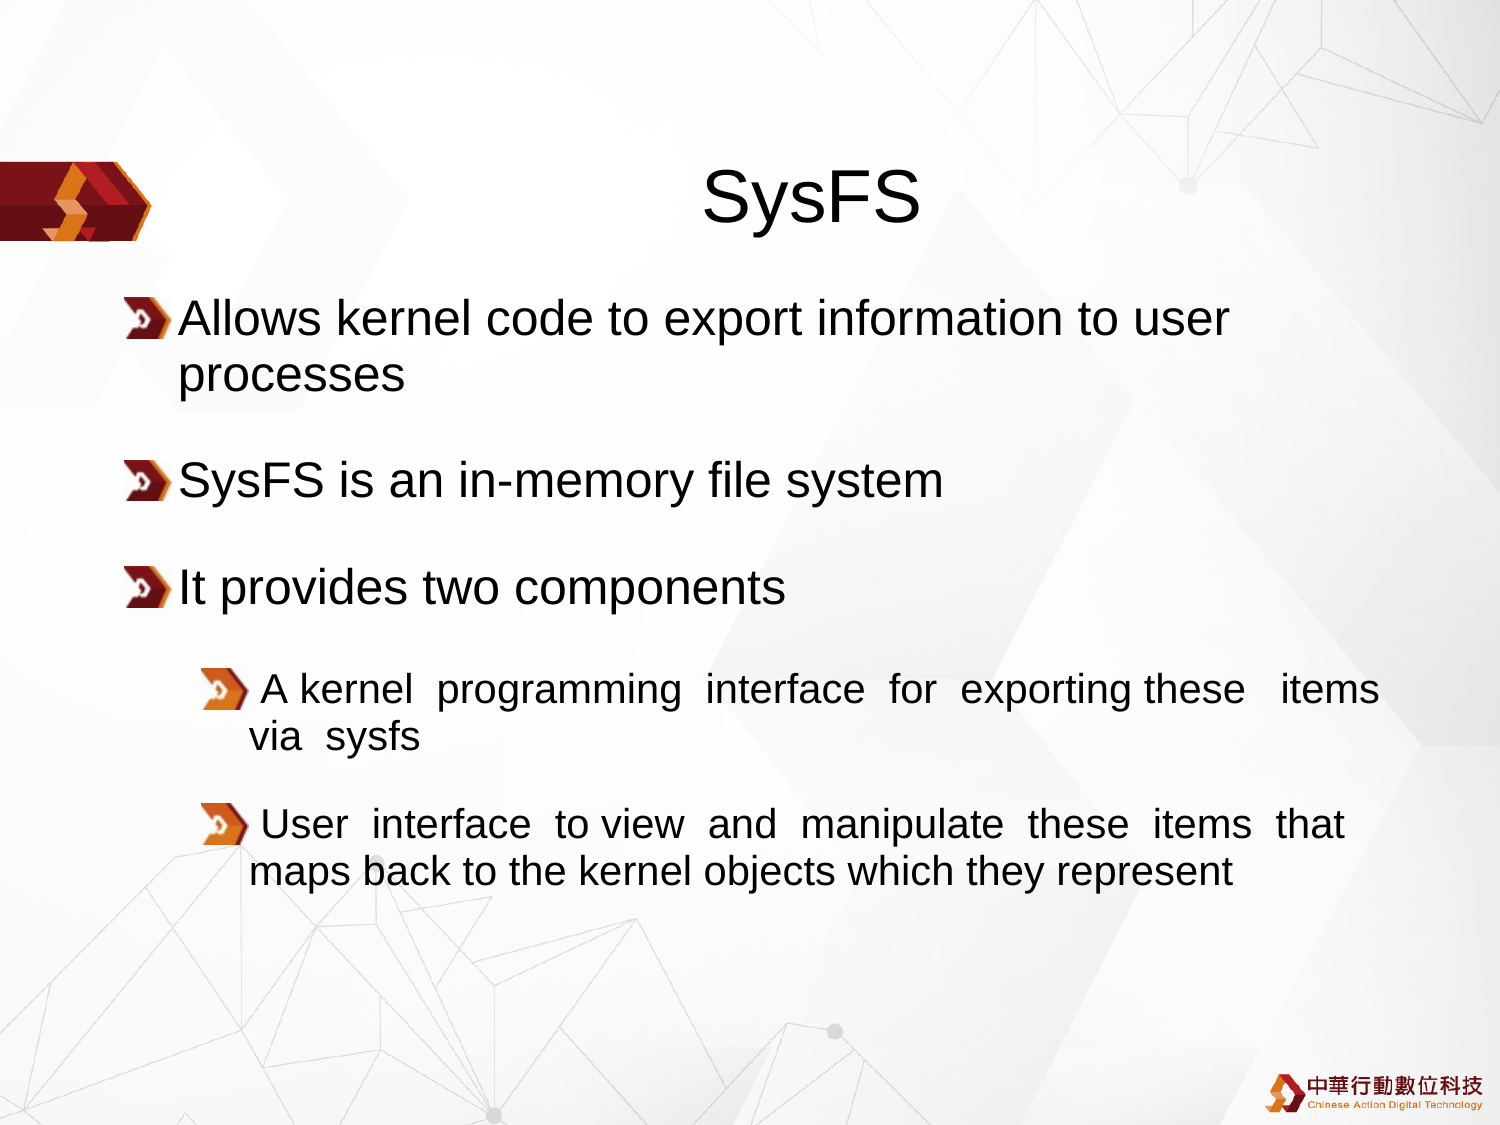

# SysFS
Allows kernel code to export information to user processes
SysFS is an in-memory file system
It provides two components
 A kernel programming interface for exporting these items via sysfs
 User interface to view and manipulate these items that maps back to the kernel objects which they represent